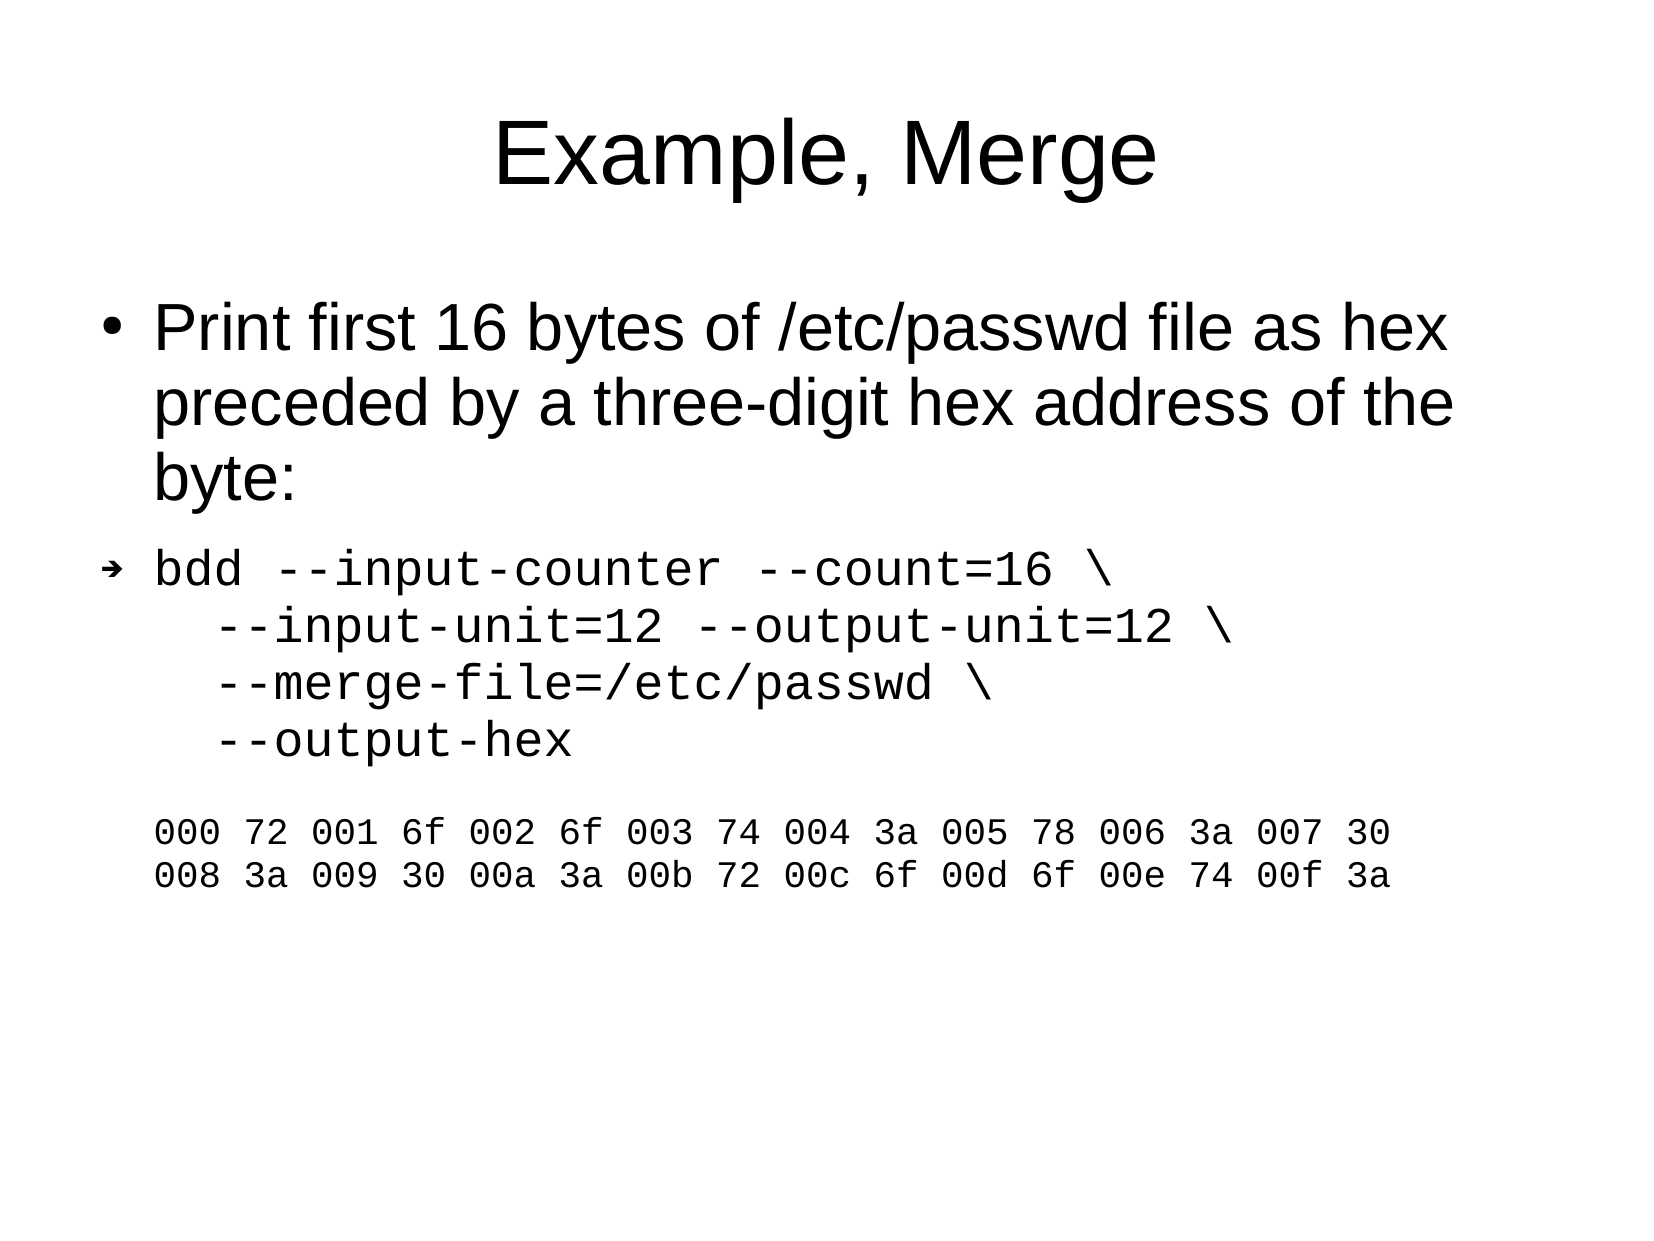

# Example, Merge
Print first 16 bytes of /etc/passwd file as hex preceded by a three-digit hex address of the byte:
bdd --input-counter --count=16 \
 --input-unit=12 --output-unit=12 \
 --merge-file=/etc/passwd \
 --output-hex
000 72 001 6f 002 6f 003 74 004 3a 005 78 006 3a 007 30
008 3a 009 30 00a 3a 00b 72 00c 6f 00d 6f 00e 74 00f 3a